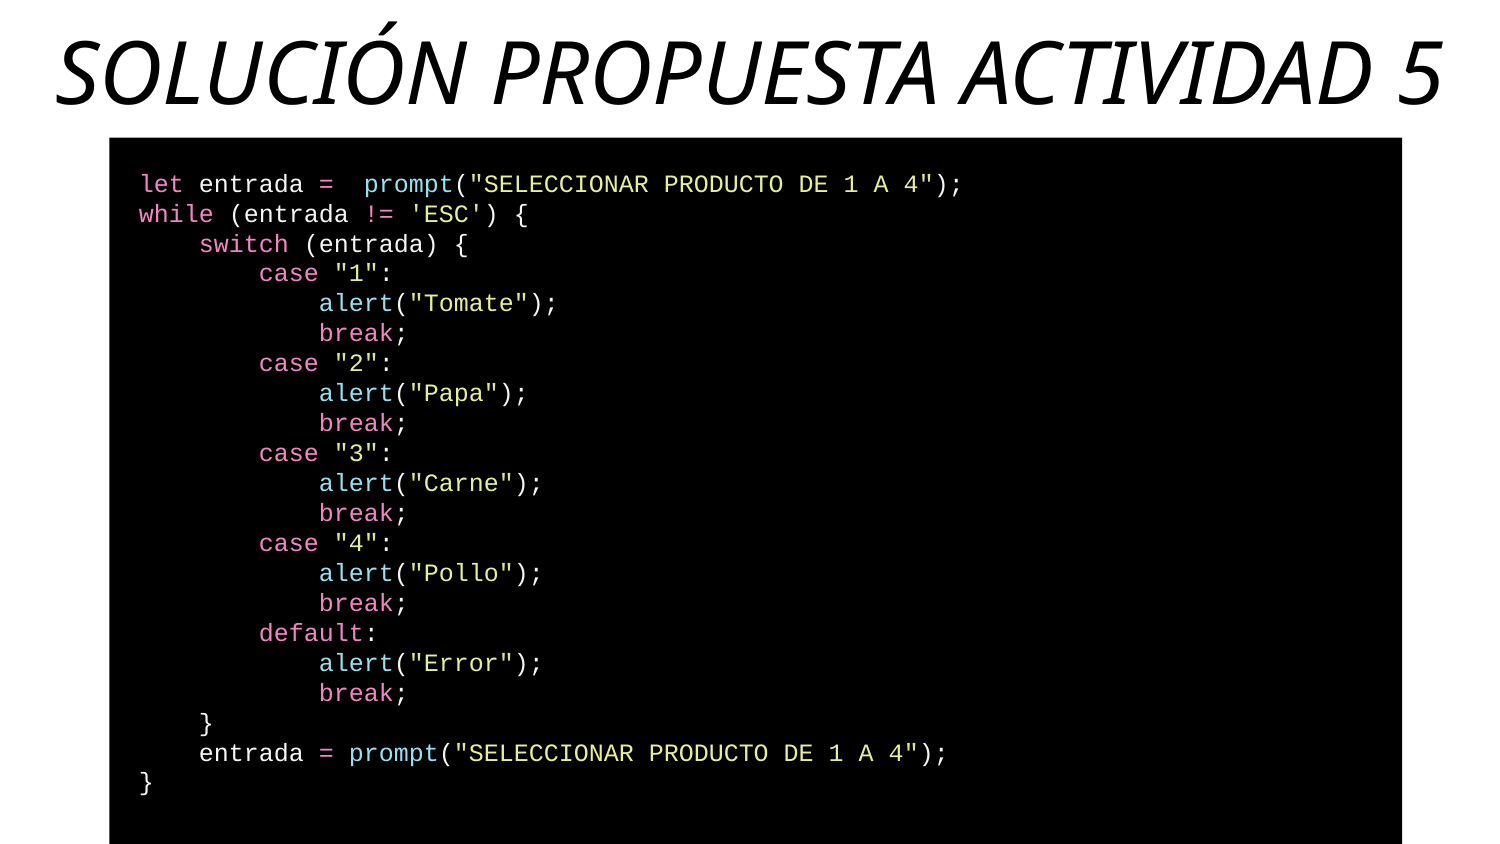

SOLUCIÓN PROPUESTA ACTIVIDAD 5
let entrada = prompt("SELECCIONAR PRODUCTO DE 1 A 4");
while (entrada != 'ESC') {
 switch (entrada) {
 case "1":
 alert("Tomate");
 break;
 case "2":
 alert("Papa");
 break;
 case "3":
 alert("Carne");
 break;
 case "4":
 alert("Pollo");
 break;
 default:
 alert("Error");
 break;
 }
 entrada = prompt("SELECCIONAR PRODUCTO DE 1 A 4");
}